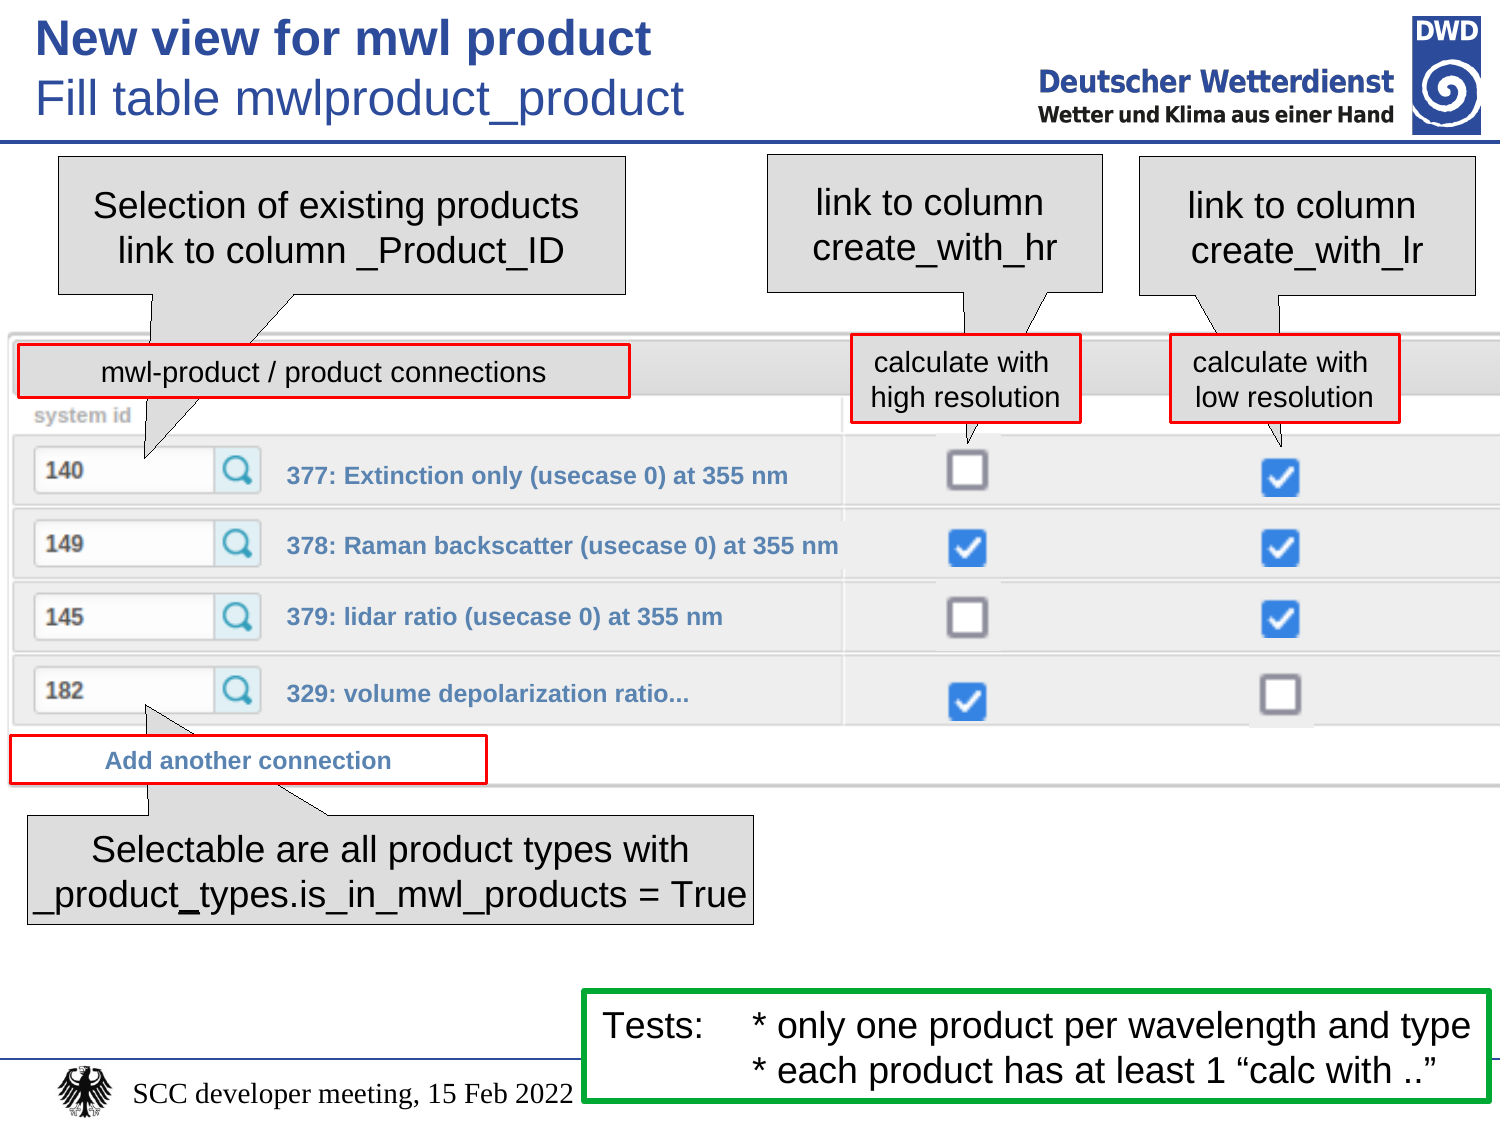

New view for mwl product
Fill table mwlproduct_product
link to column
create_with_hr
Selection of existing products
link to column _Product_ID
link to column
create_with_lr
calculate with
high resolution
calculate with
low resolution
mwl-product / product connections
377: Extinction only (usecase 0) at 355 nm
378: Raman backscatter (usecase 0) at 355 nm
379: lidar ratio (usecase 0) at 355 nm
329: volume depolarization ratio...
Add another connection
Selectable are all product types with
_product_types.is_in_mwl_products = True
Tests:	* only one product per wavelength and type
	* each product has at least 1 “calc with ..”